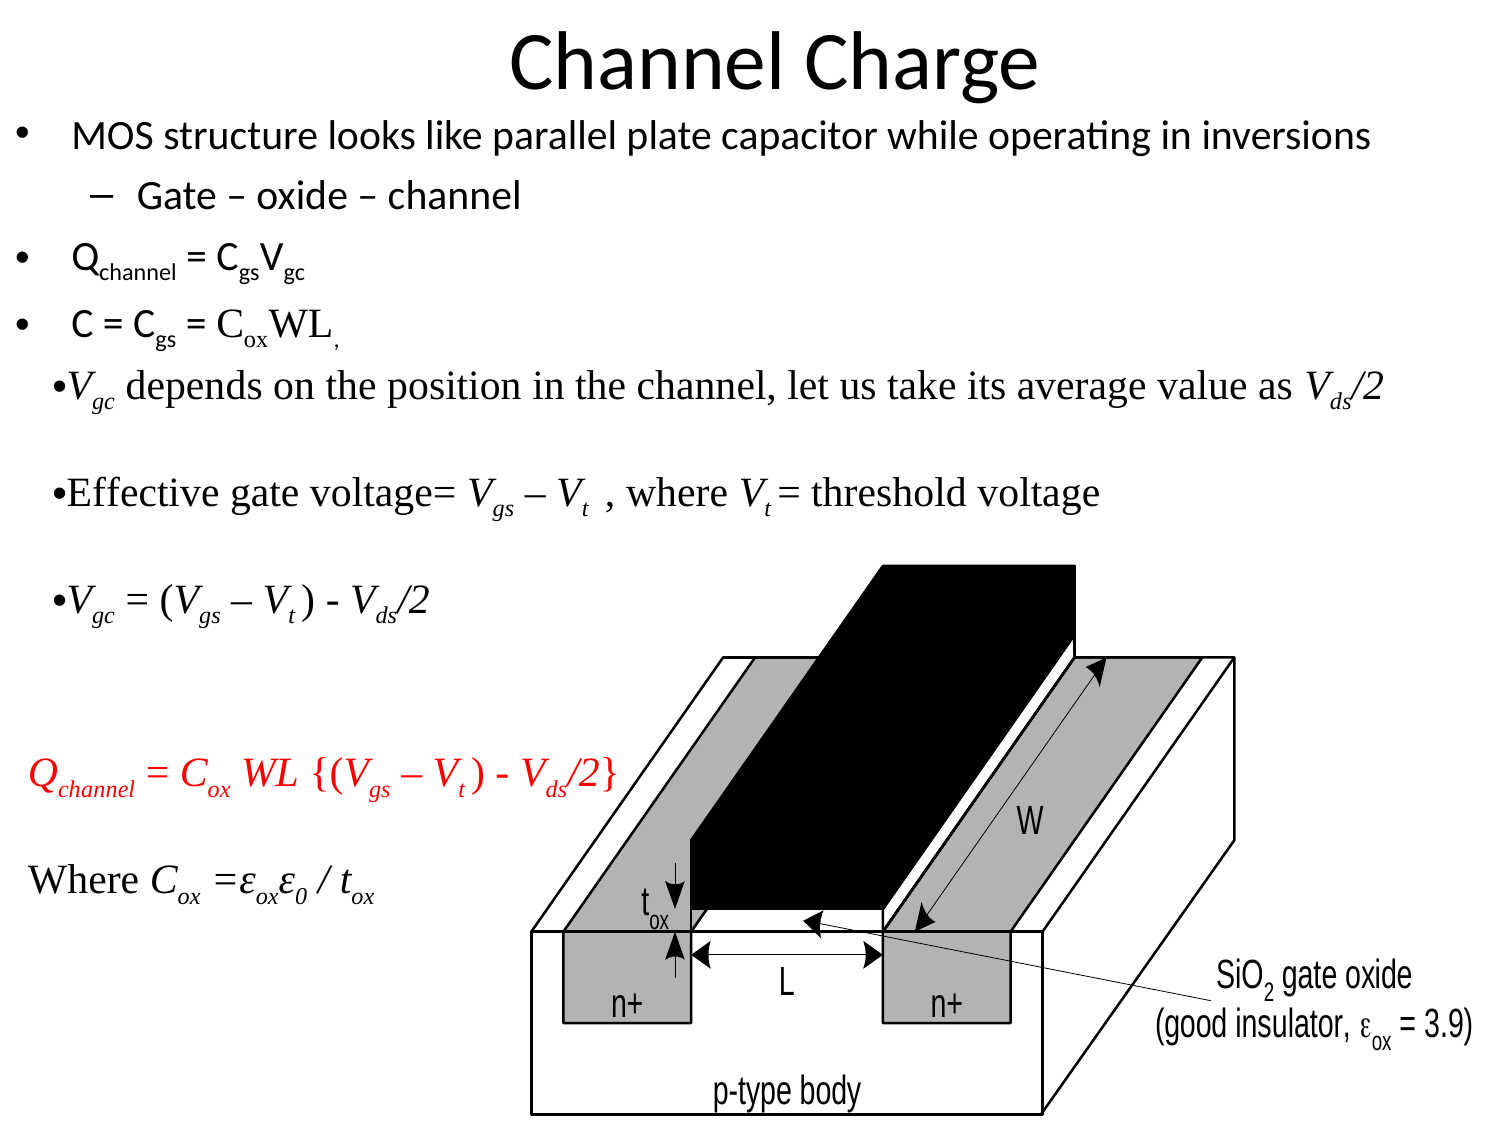

# Channel Charge
MOS structure looks like parallel plate capacitor while operating in inversions
Gate – oxide – channel
Qchannel = CgsVgc
C = Cgs = CoxWL,
Vgc depends on the position in the channel, let us take its average value as Vds/2
Effective gate voltage= Vgs – Vt , where Vt = threshold voltage
Vgc = (Vgs – Vt ) - Vds/2
Qchannel = Cox WL {(Vgs – Vt ) - Vds/2}
Where Cox =εoxε0 / tox